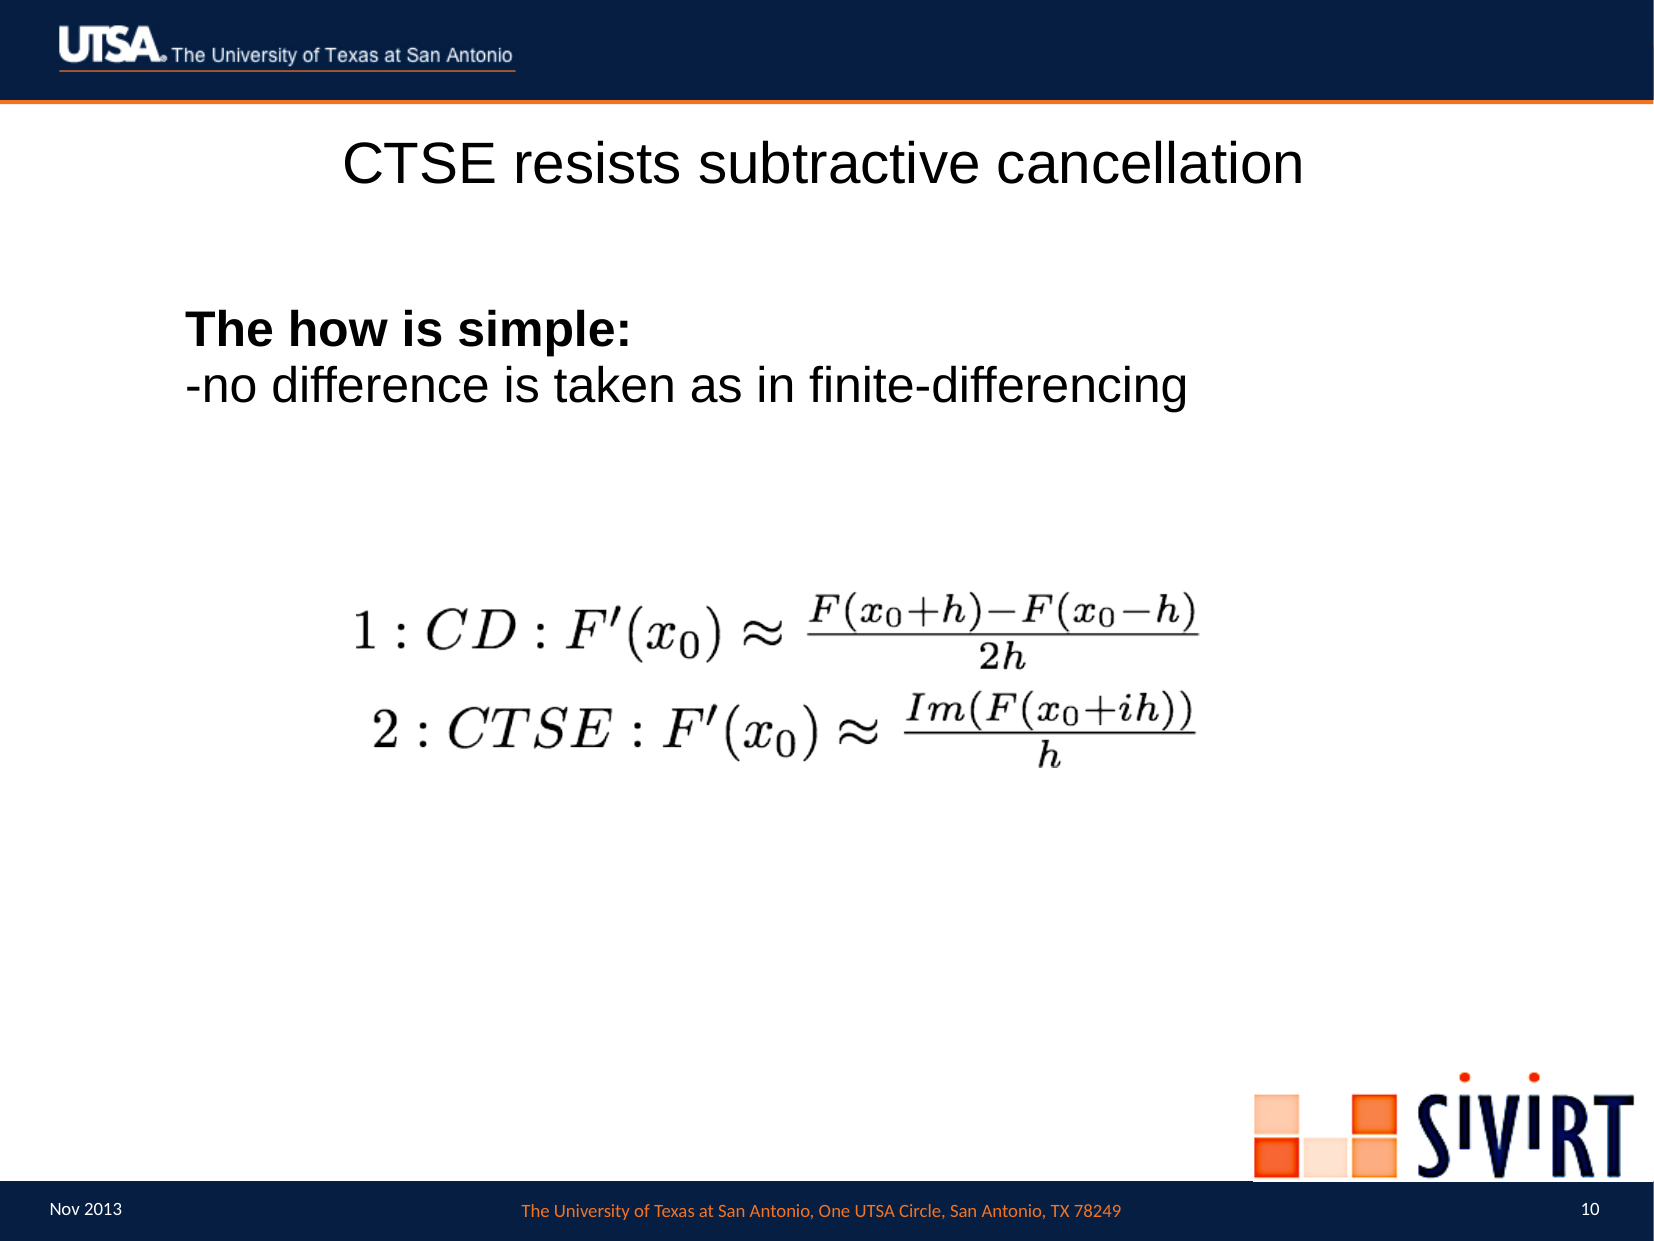

# CTSE resists subtractive cancellation
The how is simple:
-no difference is taken as in finite-differencing